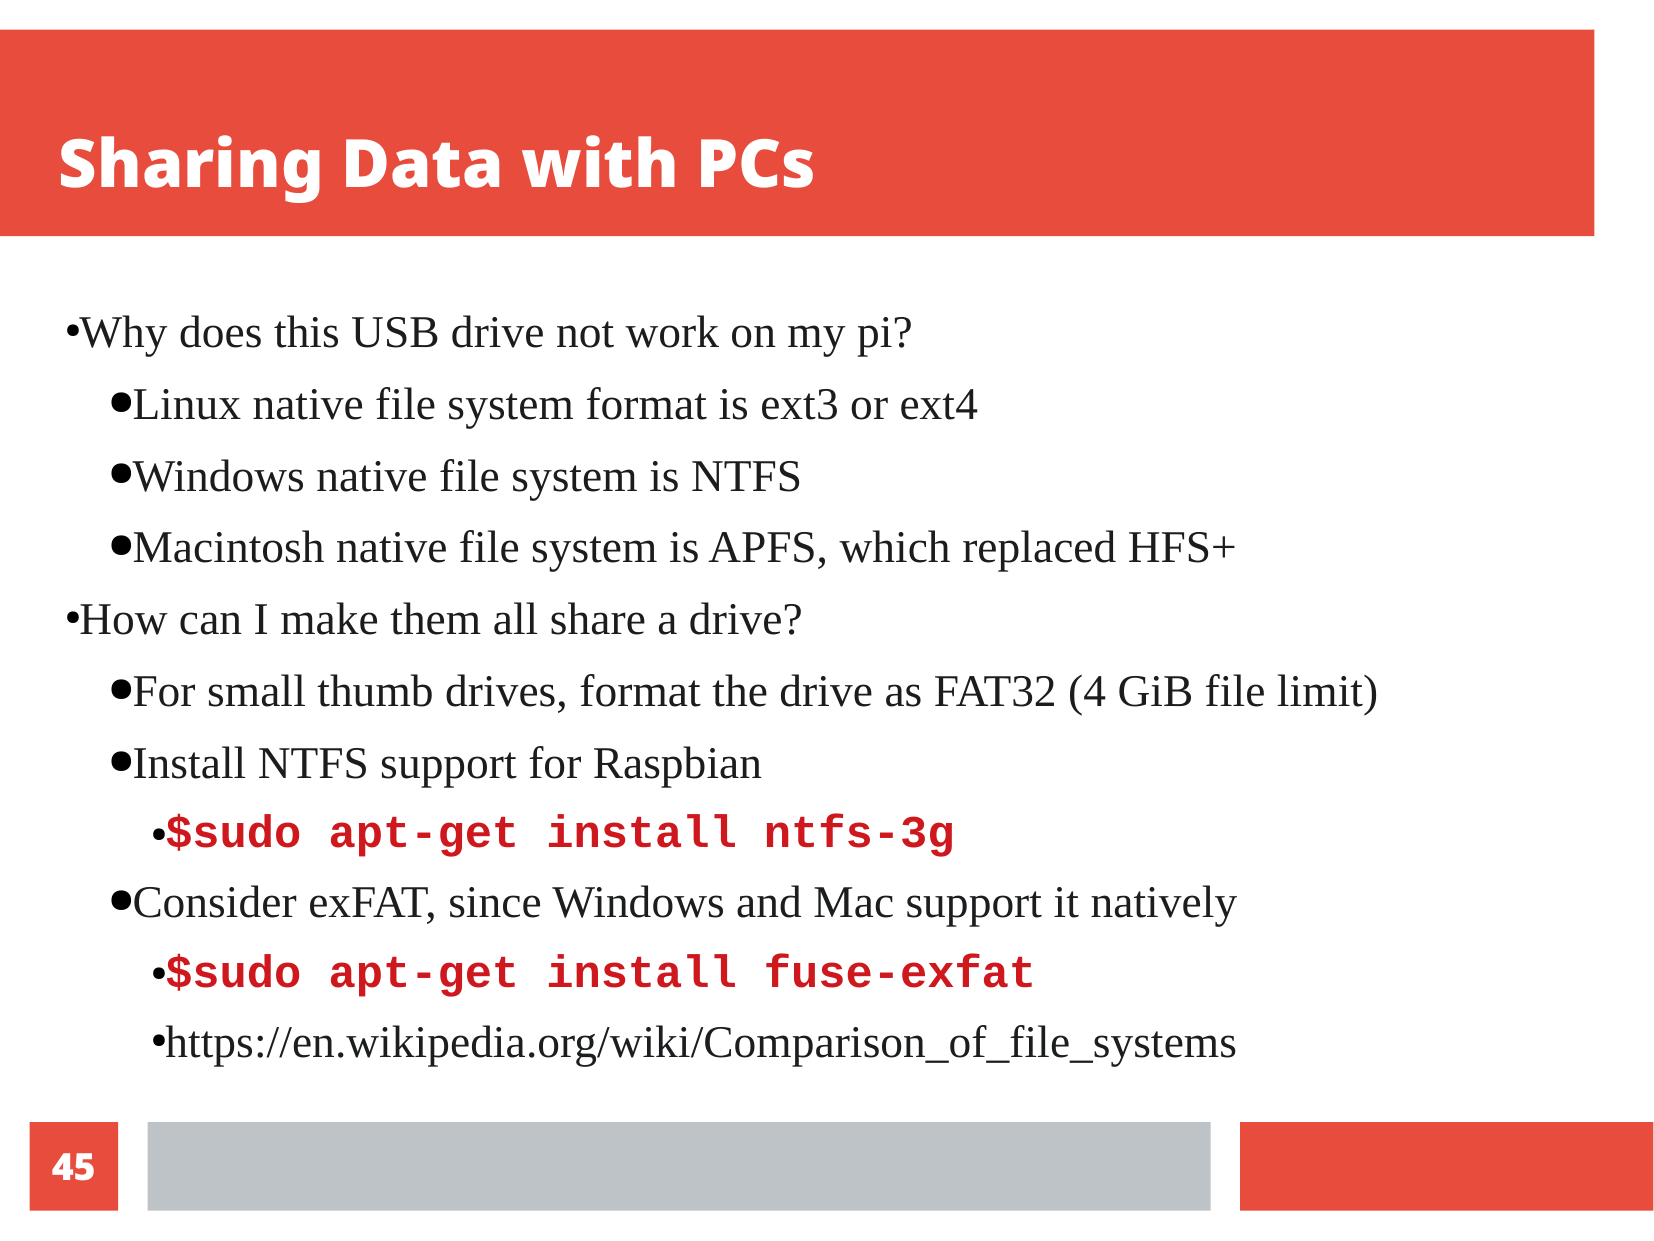

# Sharing Data with PCs
Why does this USB drive not work on my pi?
Linux native file system format is ext3 or ext4
Windows native file system is NTFS
Macintosh native file system is APFS, which replaced HFS+
How can I make them all share a drive?
For small thumb drives, format the drive as FAT32 (4 GiB file limit)
Install NTFS support for Raspbian
$sudo apt-get install ntfs-3g
Consider exFAT, since Windows and Mac support it natively
$sudo apt-get install fuse-exfat
https://en.wikipedia.org/wiki/Comparison_of_file_systems
45